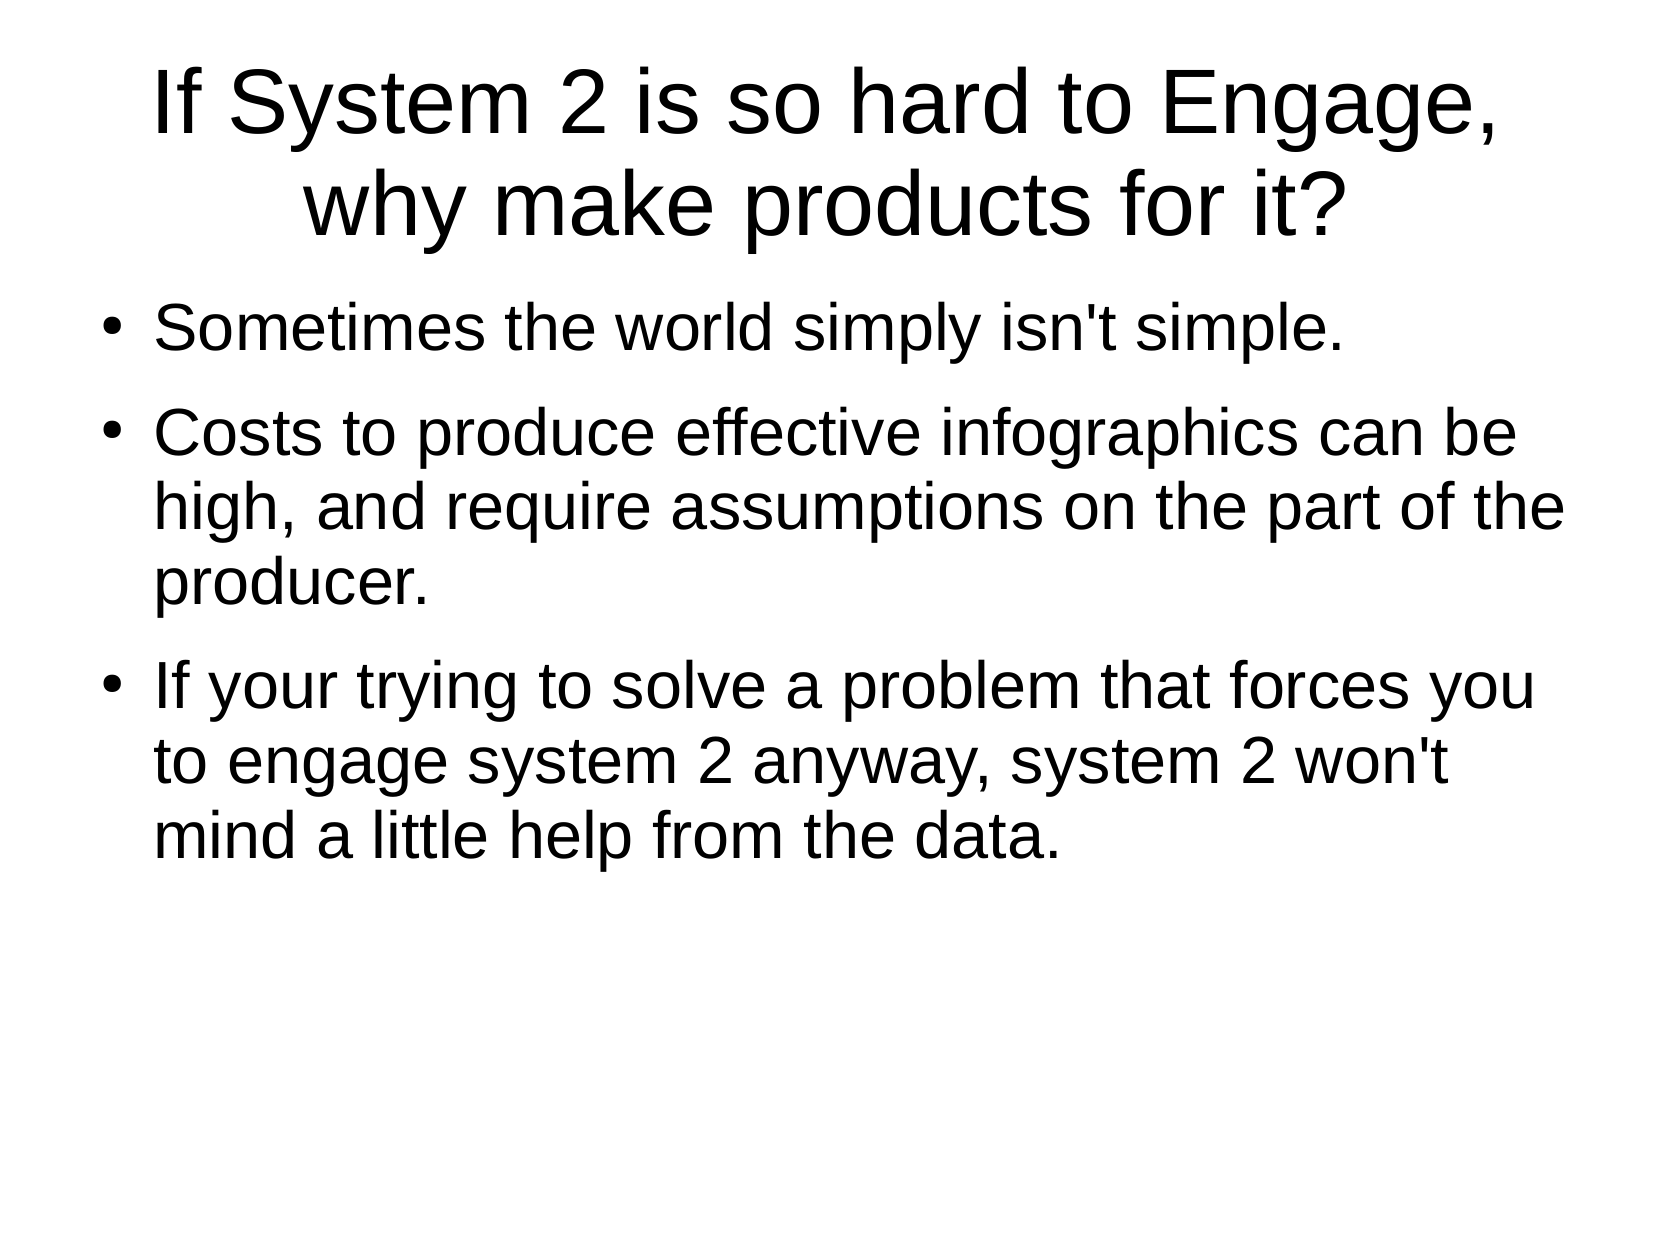

# If System 2 is so hard to Engage, why make products for it?
Sometimes the world simply isn't simple.
Costs to produce effective infographics can be high, and require assumptions on the part of the producer.
If your trying to solve a problem that forces you to engage system 2 anyway, system 2 won't mind a little help from the data.